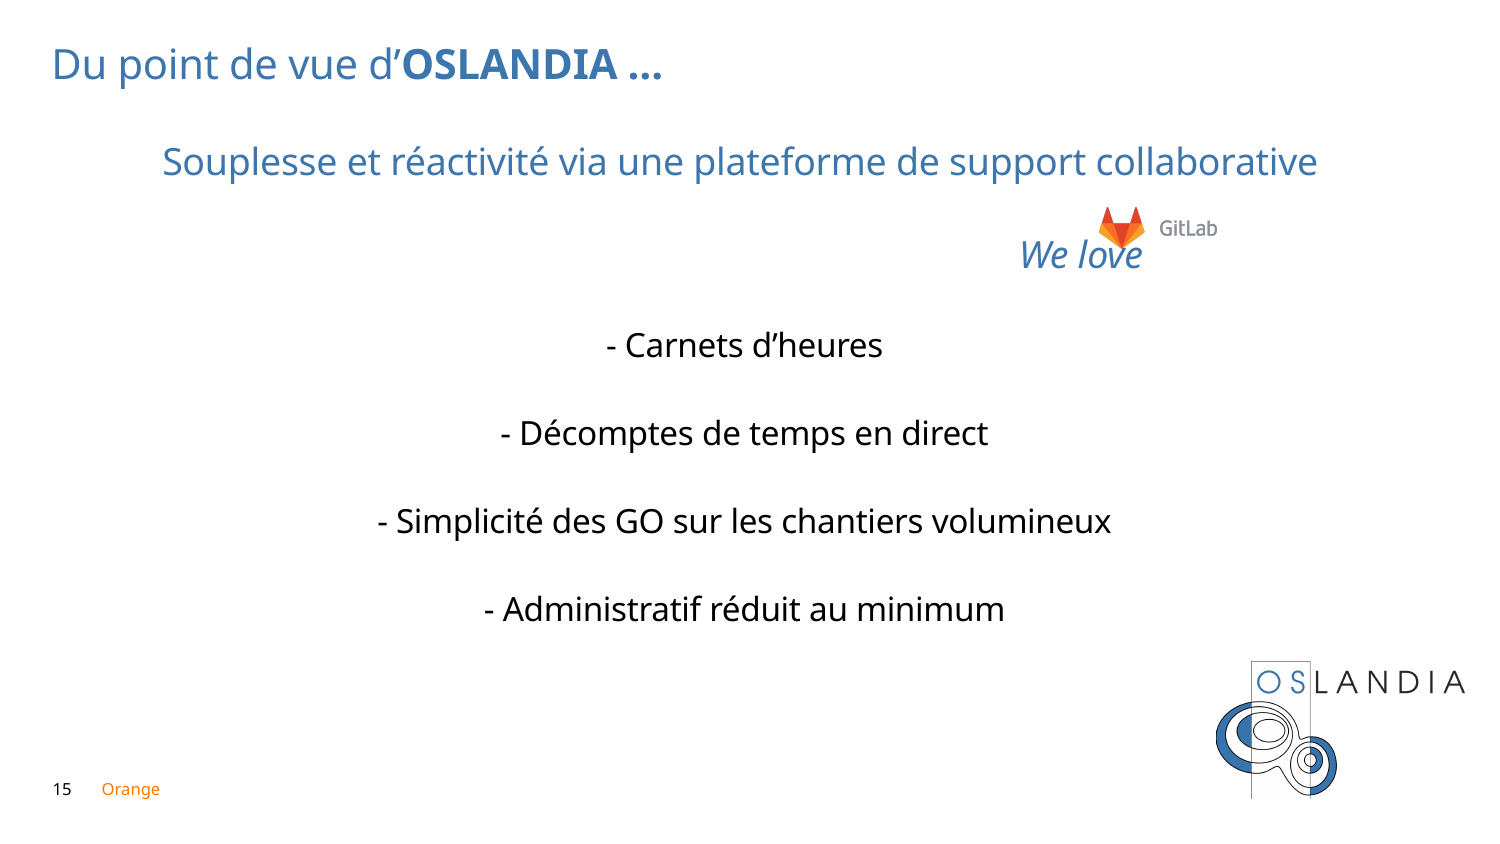

Du point de vue d’OSLANDIA …
# Souplesse et réactivité via une plateforme de support collaborative
We love
- Carnets d’heures
- Décomptes de temps en direct
- Simplicité des GO sur les chantiers volumineux
- Administratif réduit au minimum